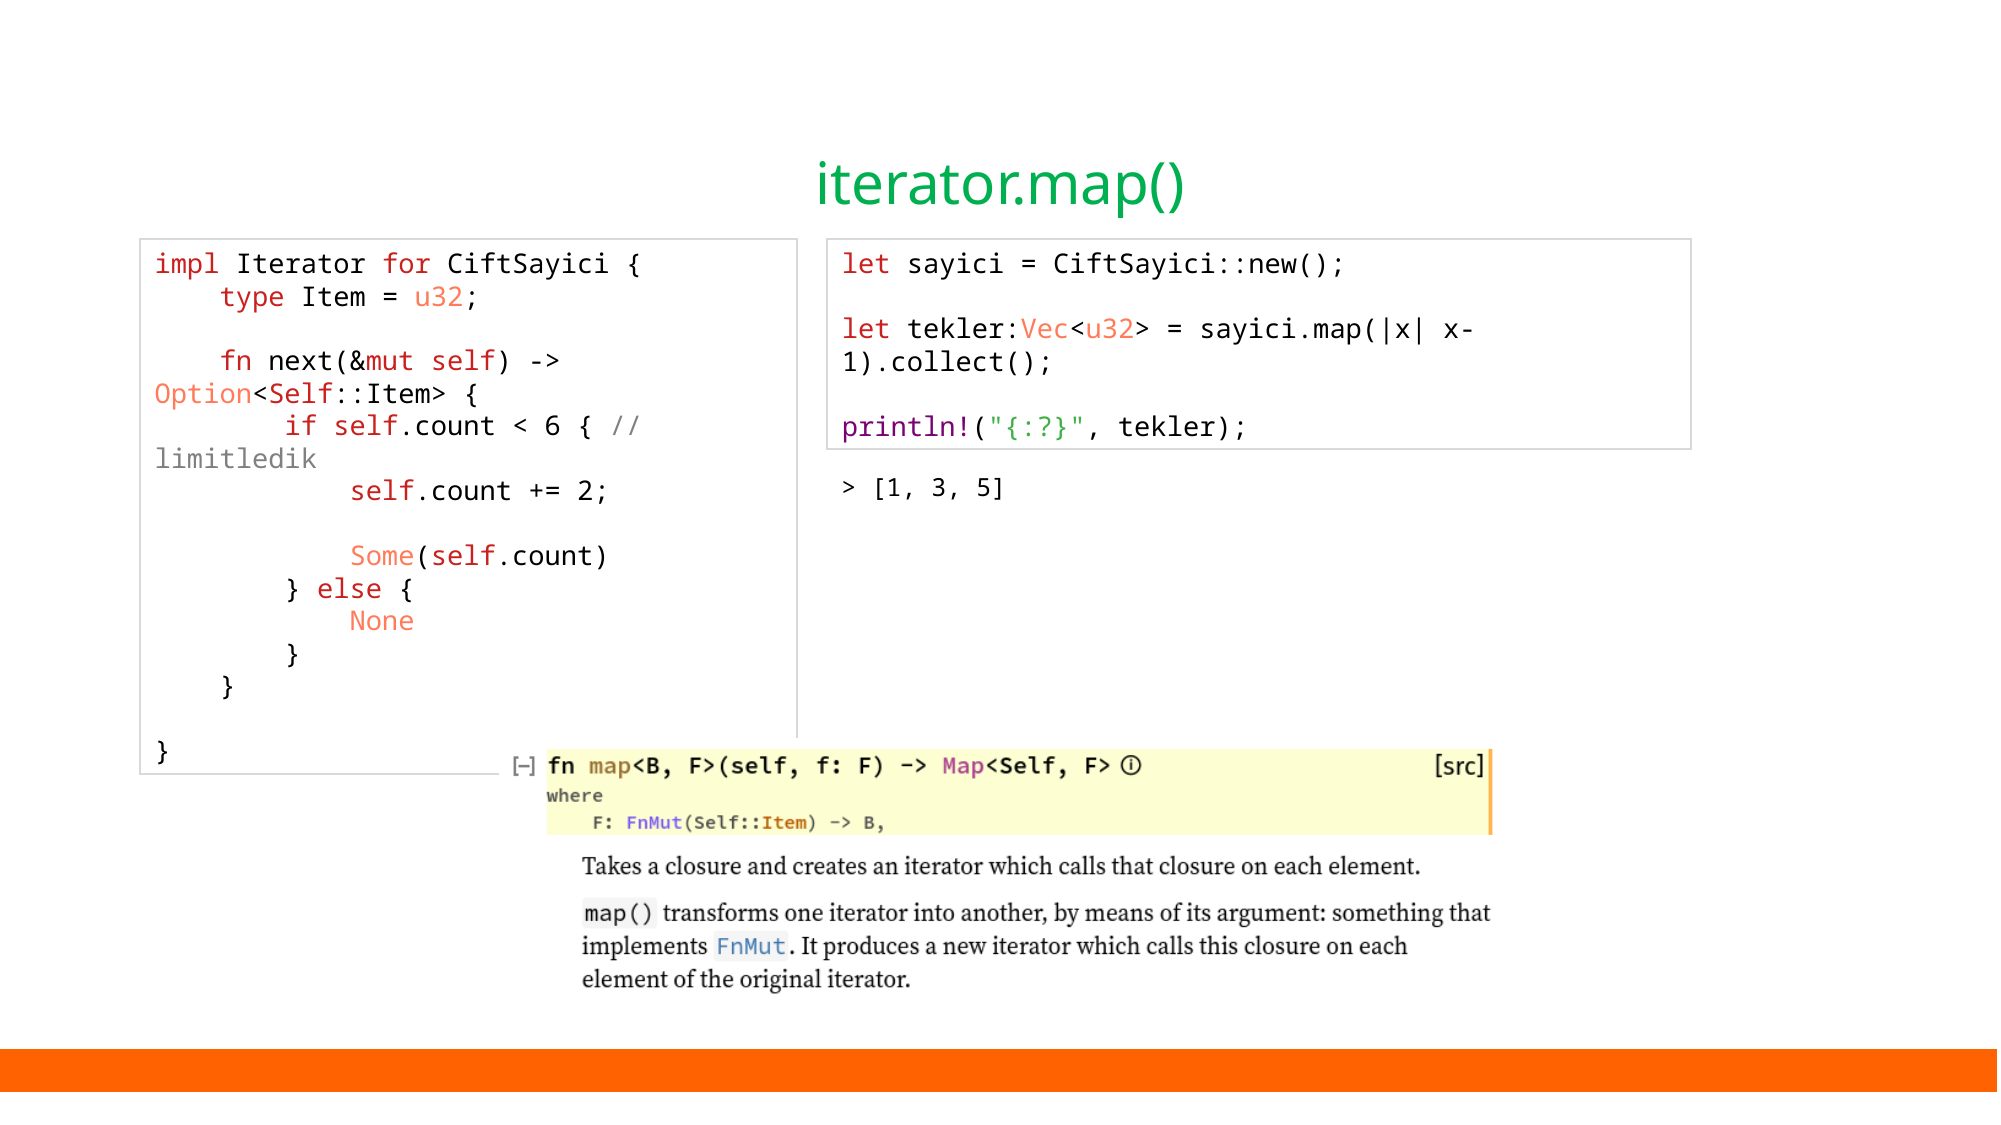

# iterator.map()
impl Iterator for CiftSayici {
 type Item = u32;
 fn next(&mut self) -> Option<Self::Item> {
 if self.count < 6 { // limitledik
 self.count += 2;
 Some(self.count)
 } else {
 None
 }
 }
}
let sayici = CiftSayici::new();
let tekler:Vec<u32> = sayici.map(|x| x-1).collect();
println!("{:?}", tekler);
> [1, 3, 5]